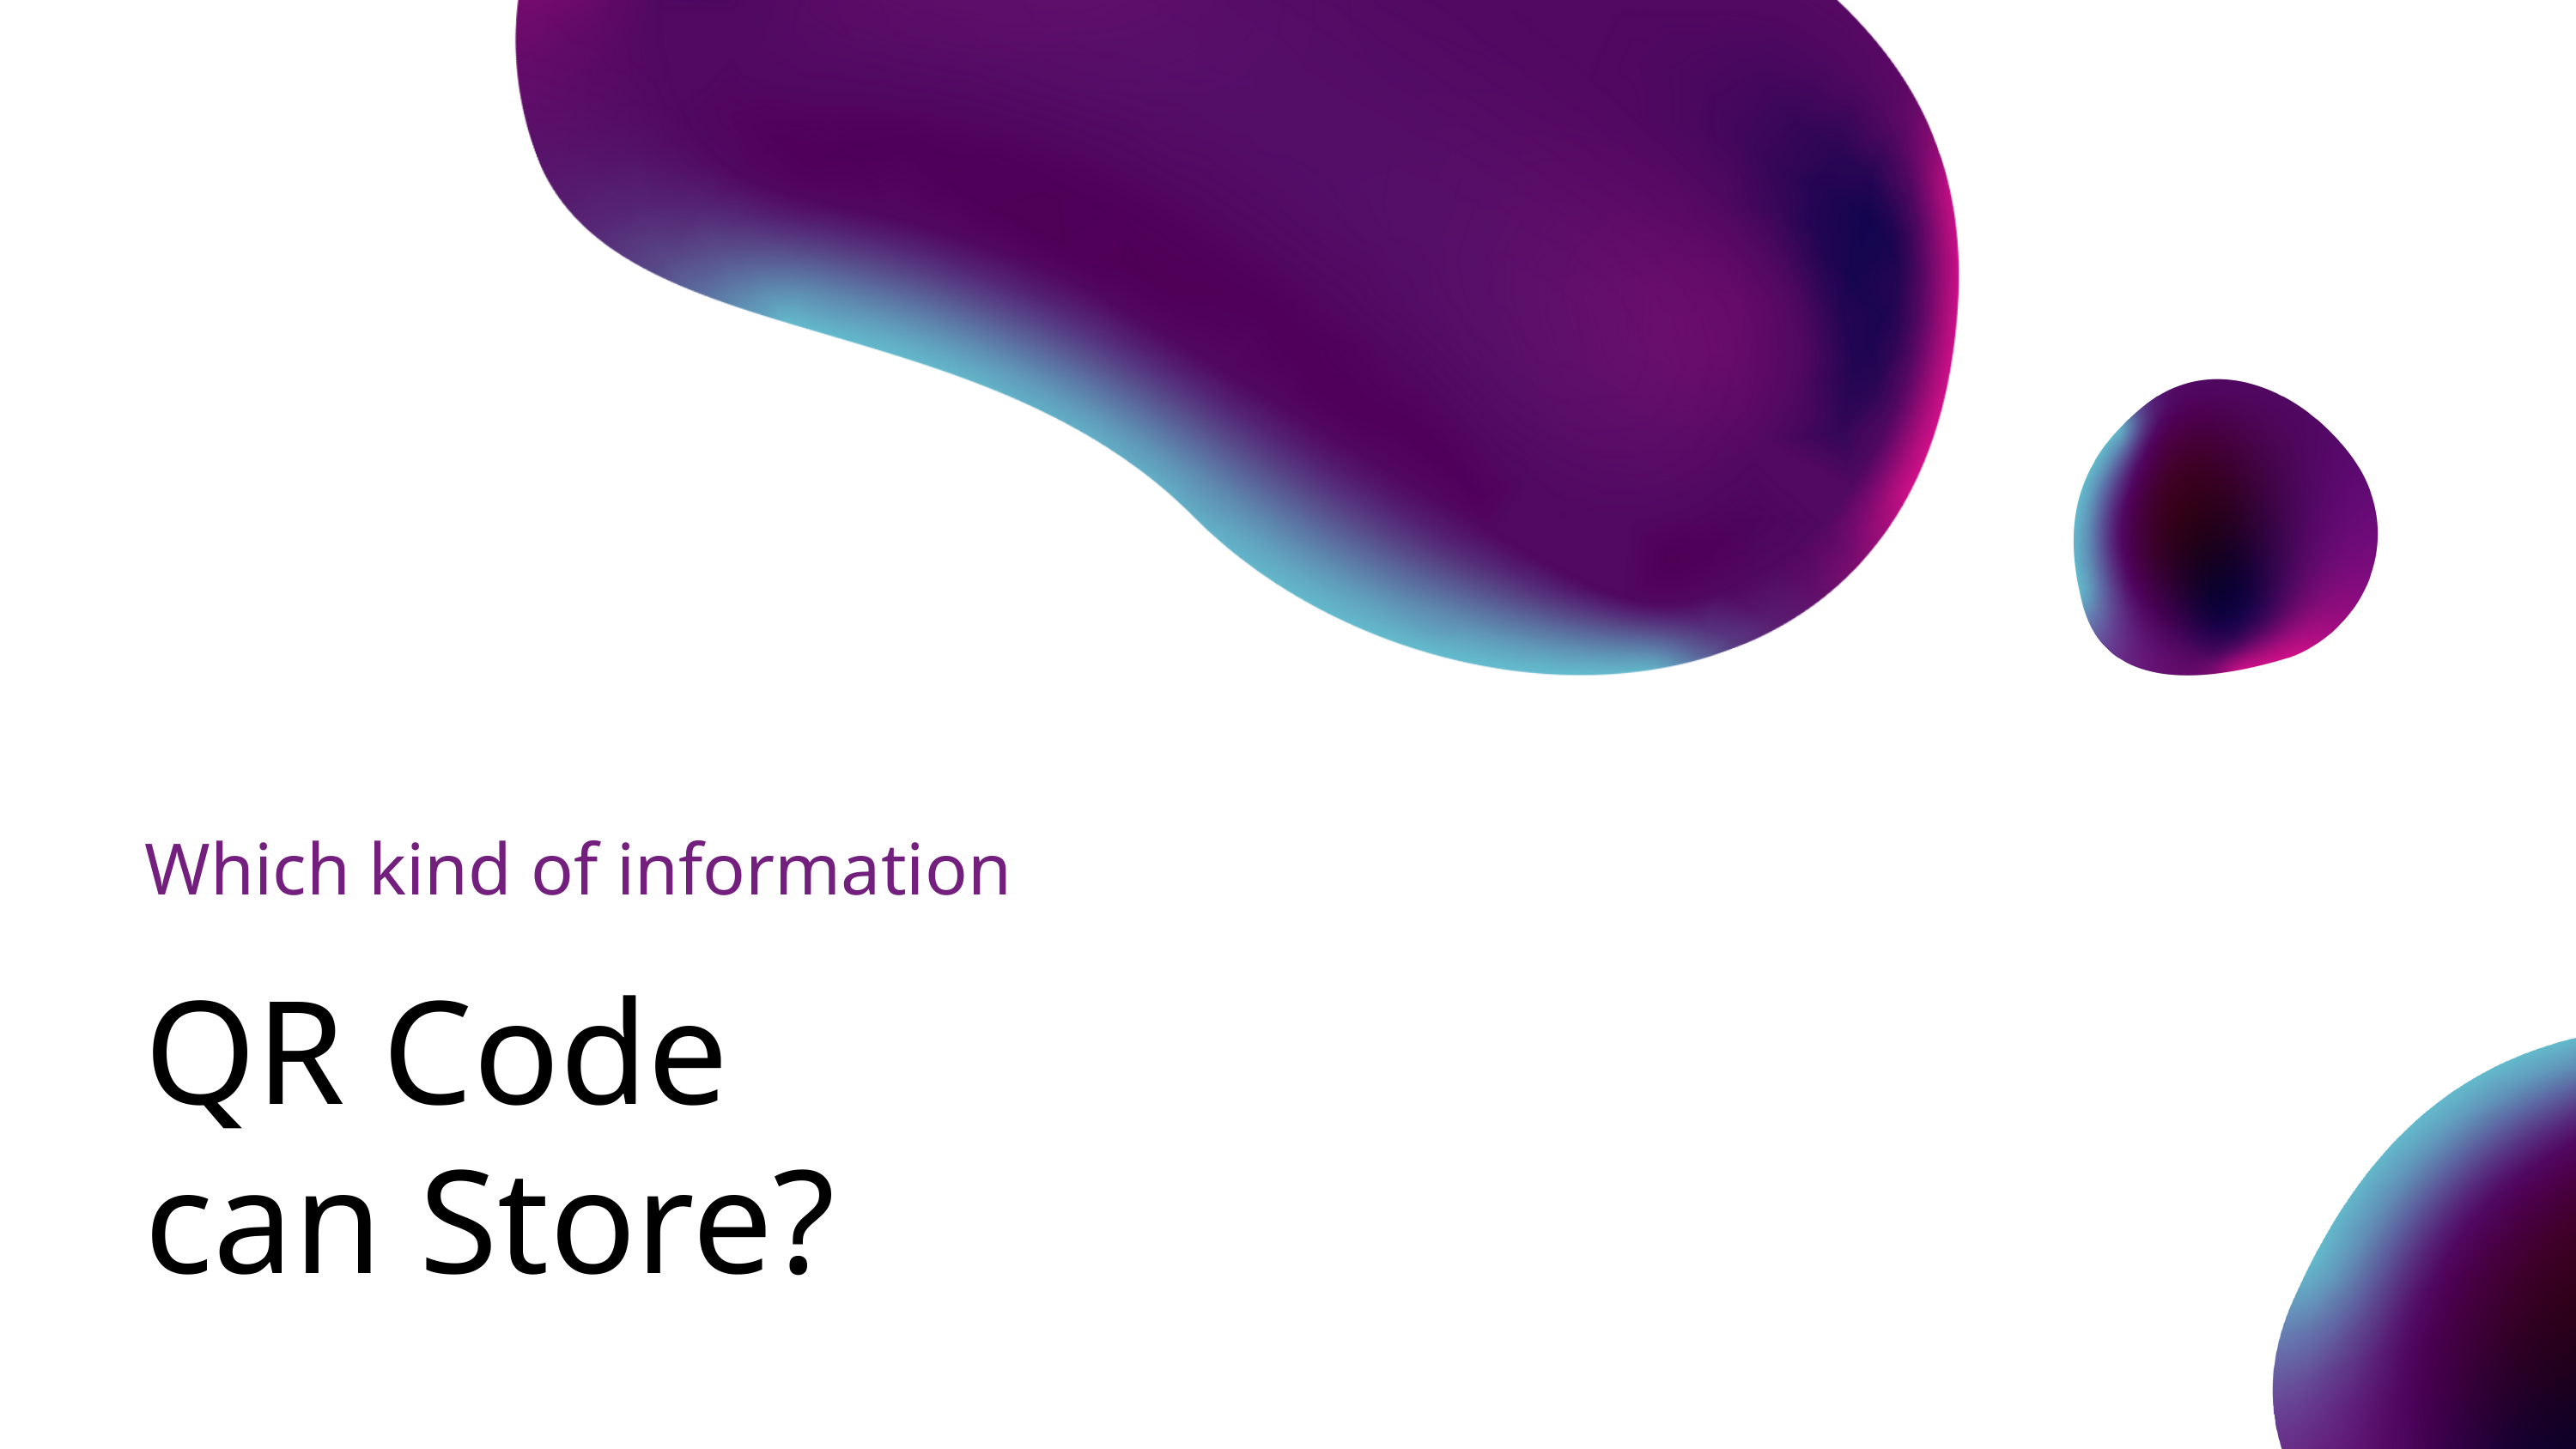

Which kind of information
QR Code
can Store?